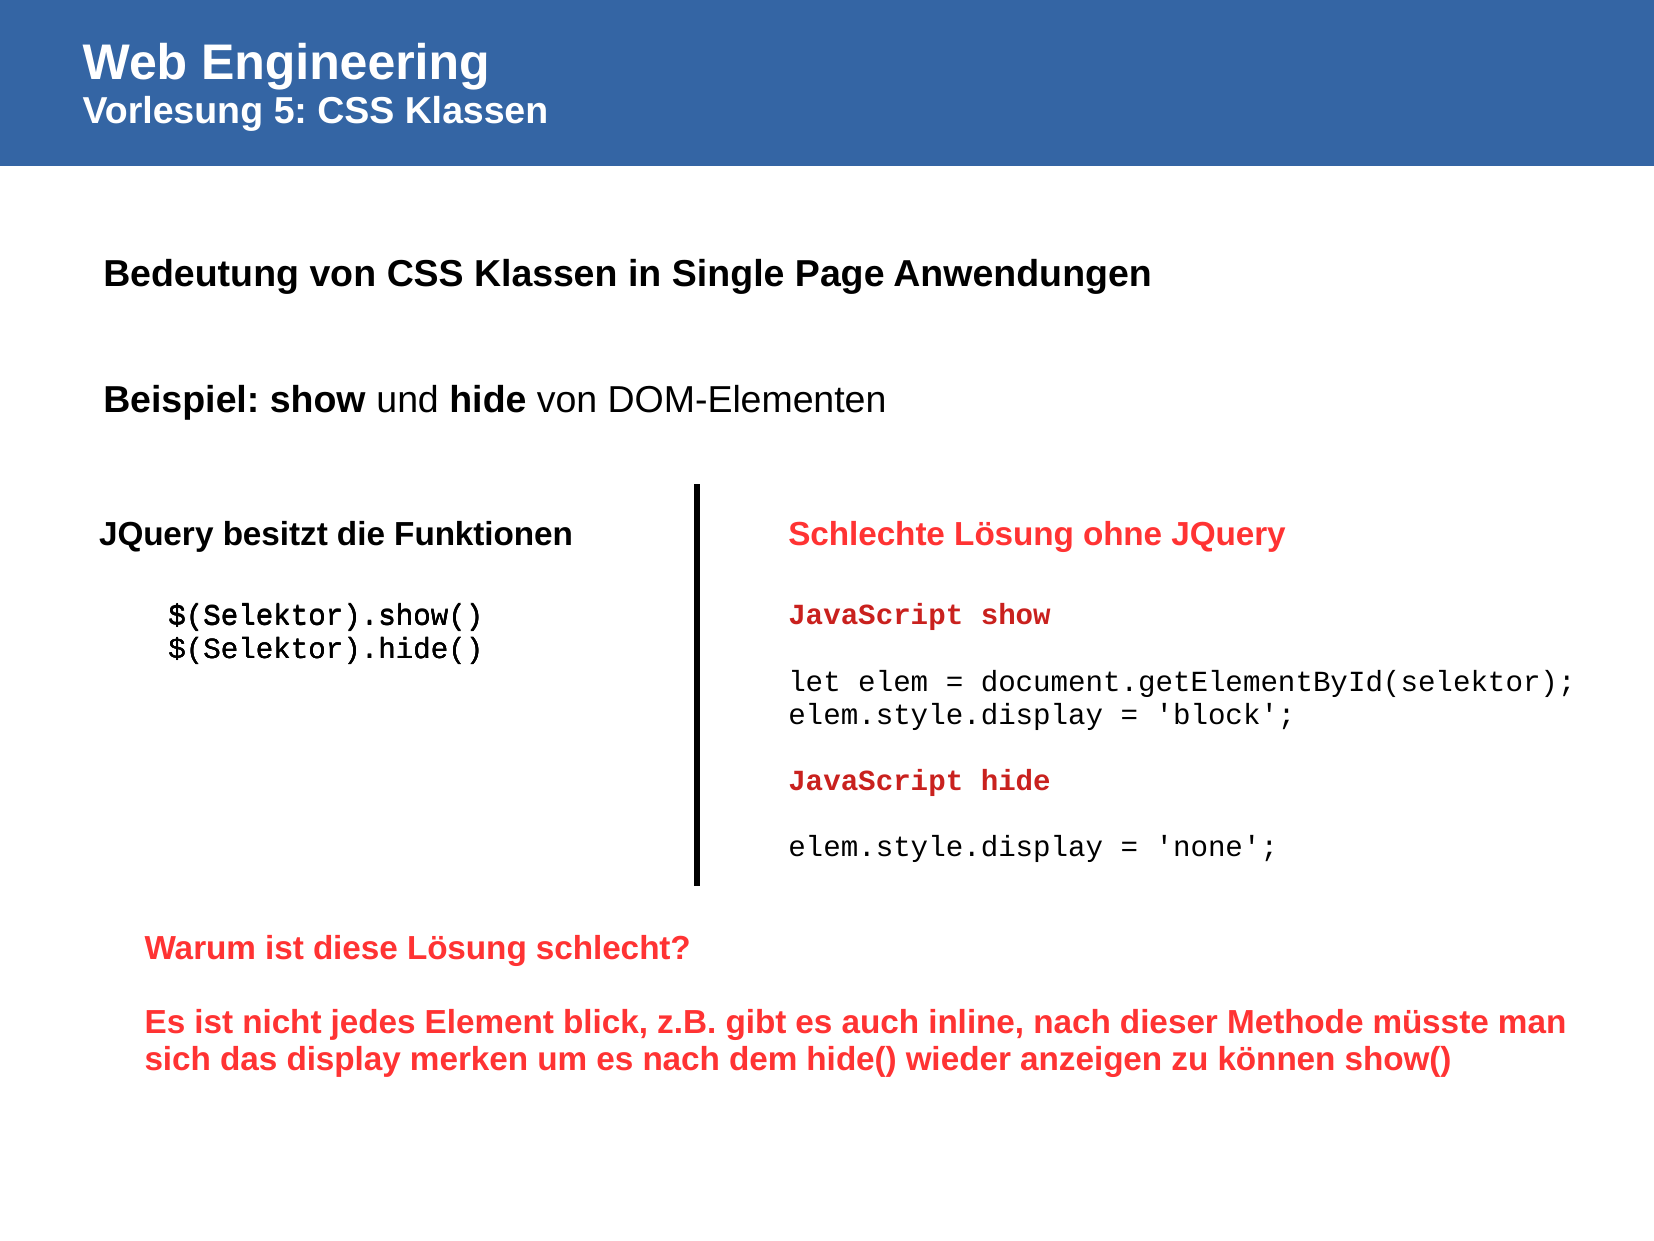

# Web Engineering Vorlesung 5: CSS Klassen
Bedeutung von CSS Klassen in Single Page Anwendungen
Beispiel: show und hide von DOM-Elementen
JQuery besitzt die Funktionen
Schlechte Lösung ohne JQuery
$(Selektor).show()
$(Selektor).hide()
JavaScript show
let elem = document.getElementById(selektor);
elem.style.display = 'block';
JavaScript hide
elem.style.display = 'none';
$(Selektor).show()
$(Selektor).hide()
$(Selektor).show()
$(Selektor).hide()
Warum ist diese Lösung schlecht?
Es ist nicht jedes Element blick, z.B. gibt es auch inline, nach dieser Methode müsste man
sich das display merken um es nach dem hide() wieder anzeigen zu können show()